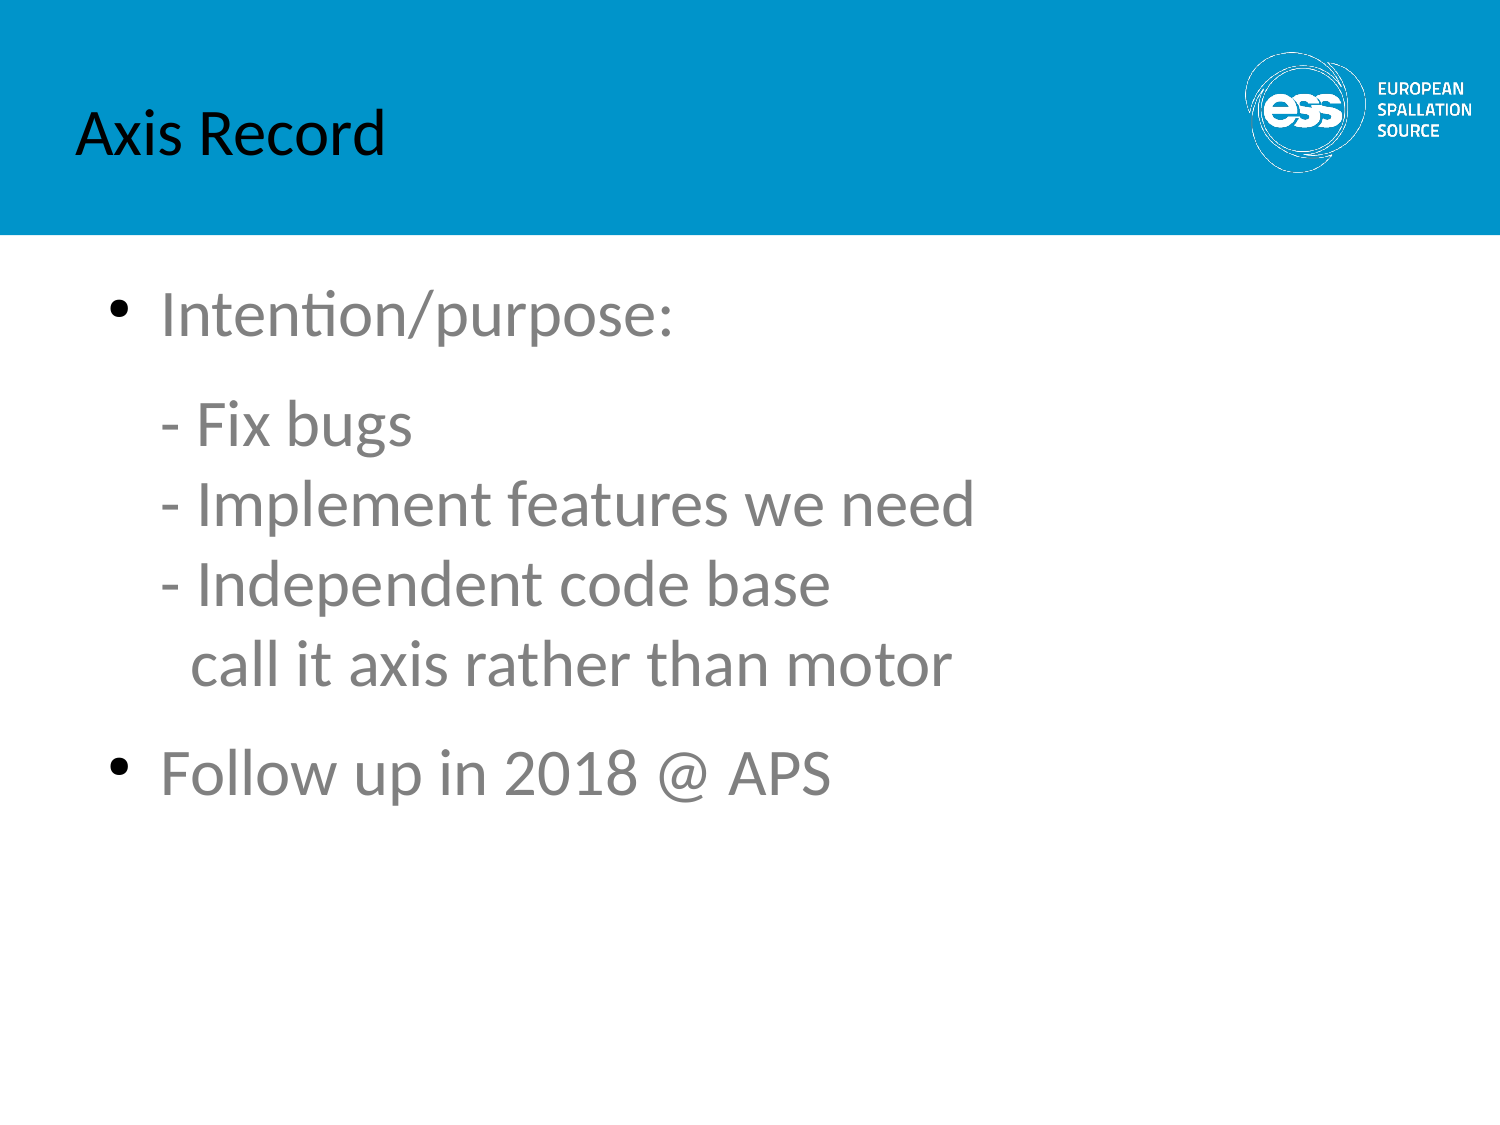

# Axis Record
Intention/purpose:
- Fix bugs
- Implement features we need
- Independent code base
 call it axis rather than motor
Follow up in 2018 @ APS